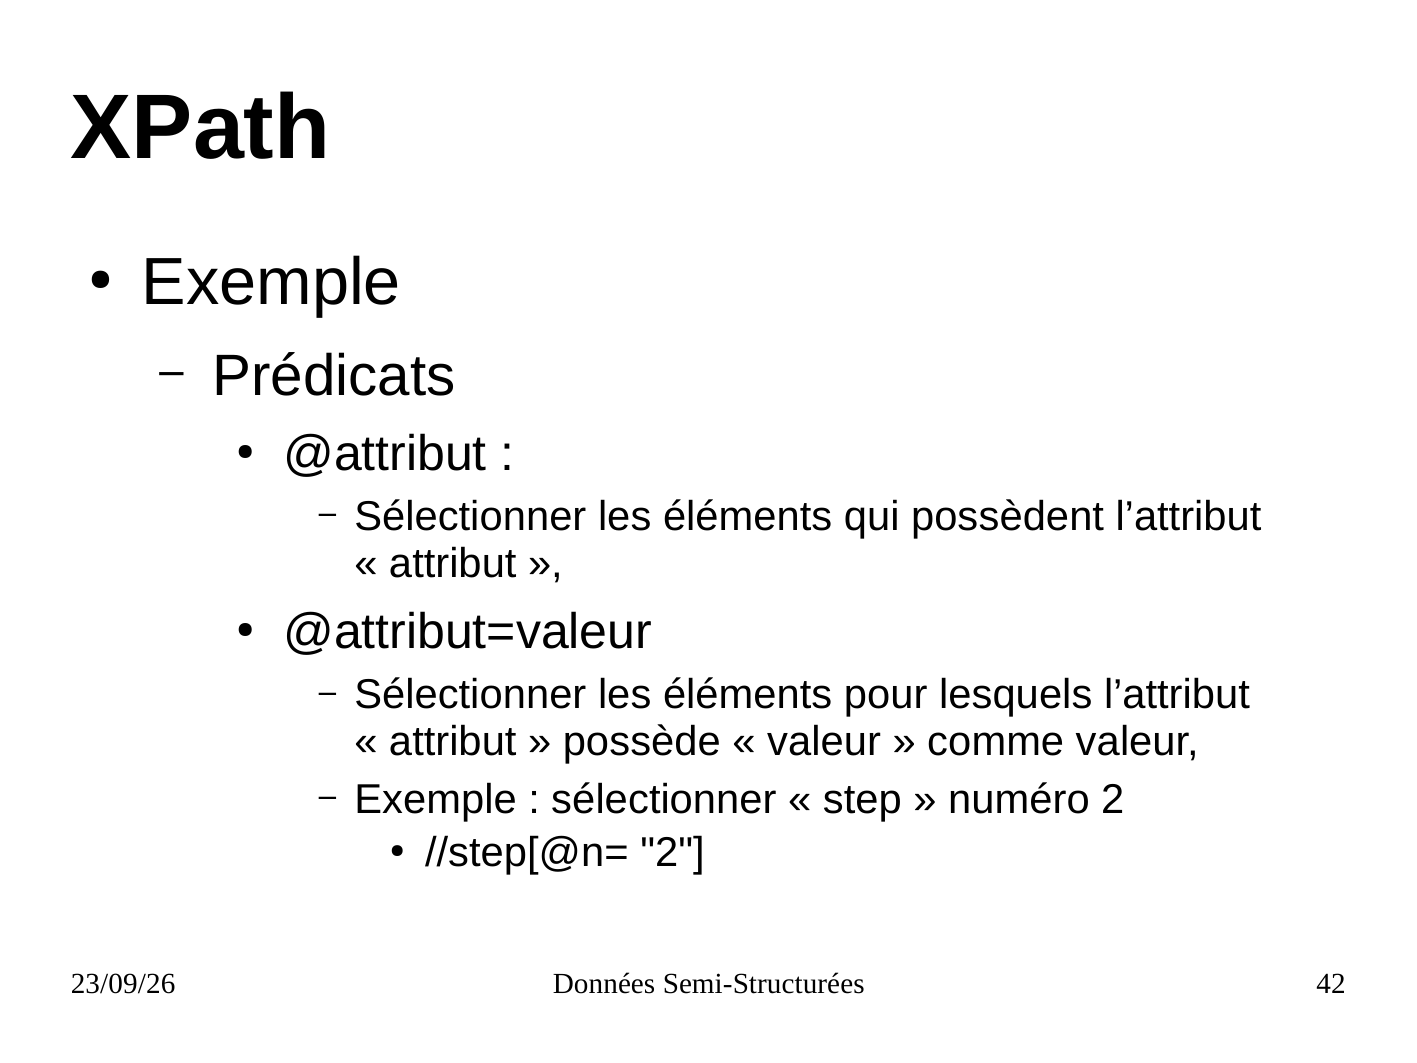

# XPath
Exemple
Prédicats
@attribut :
Sélectionner les éléments qui possèdent l’attribut « attribut »,
@attribut=valeur
Sélectionner les éléments pour lesquels l’attribut « attribut » possède « valeur » comme valeur,
Exemple : sélectionner « step » numéro 2
//step[@n= "2"]
Données Semi-Structurées
42